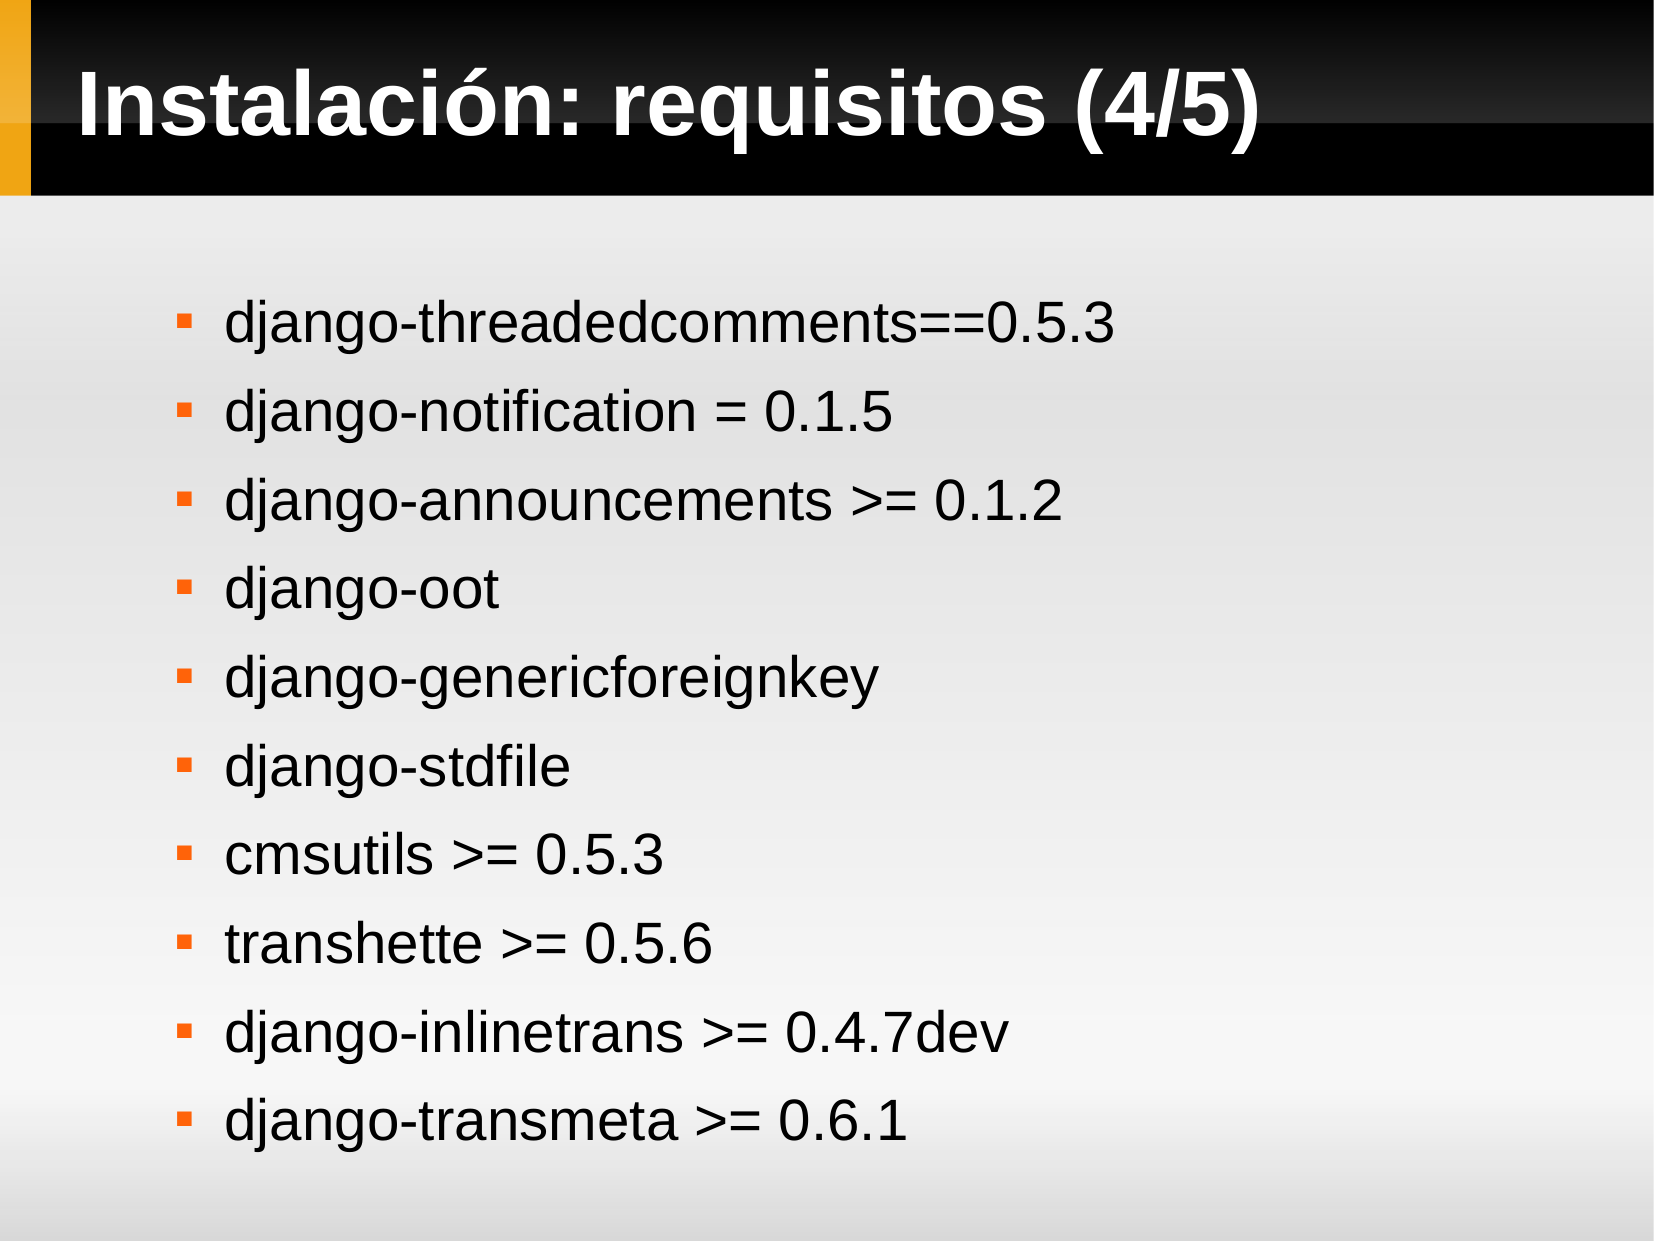

# Instalación: requisitos (4/5)
django-threadedcomments==0.5.3
django-notification = 0.1.5
django-announcements >= 0.1.2
django-oot
django-genericforeignkey
django-stdfile
cmsutils >= 0.5.3
transhette >= 0.5.6
django-inlinetrans >= 0.4.7dev
django-transmeta >= 0.6.1